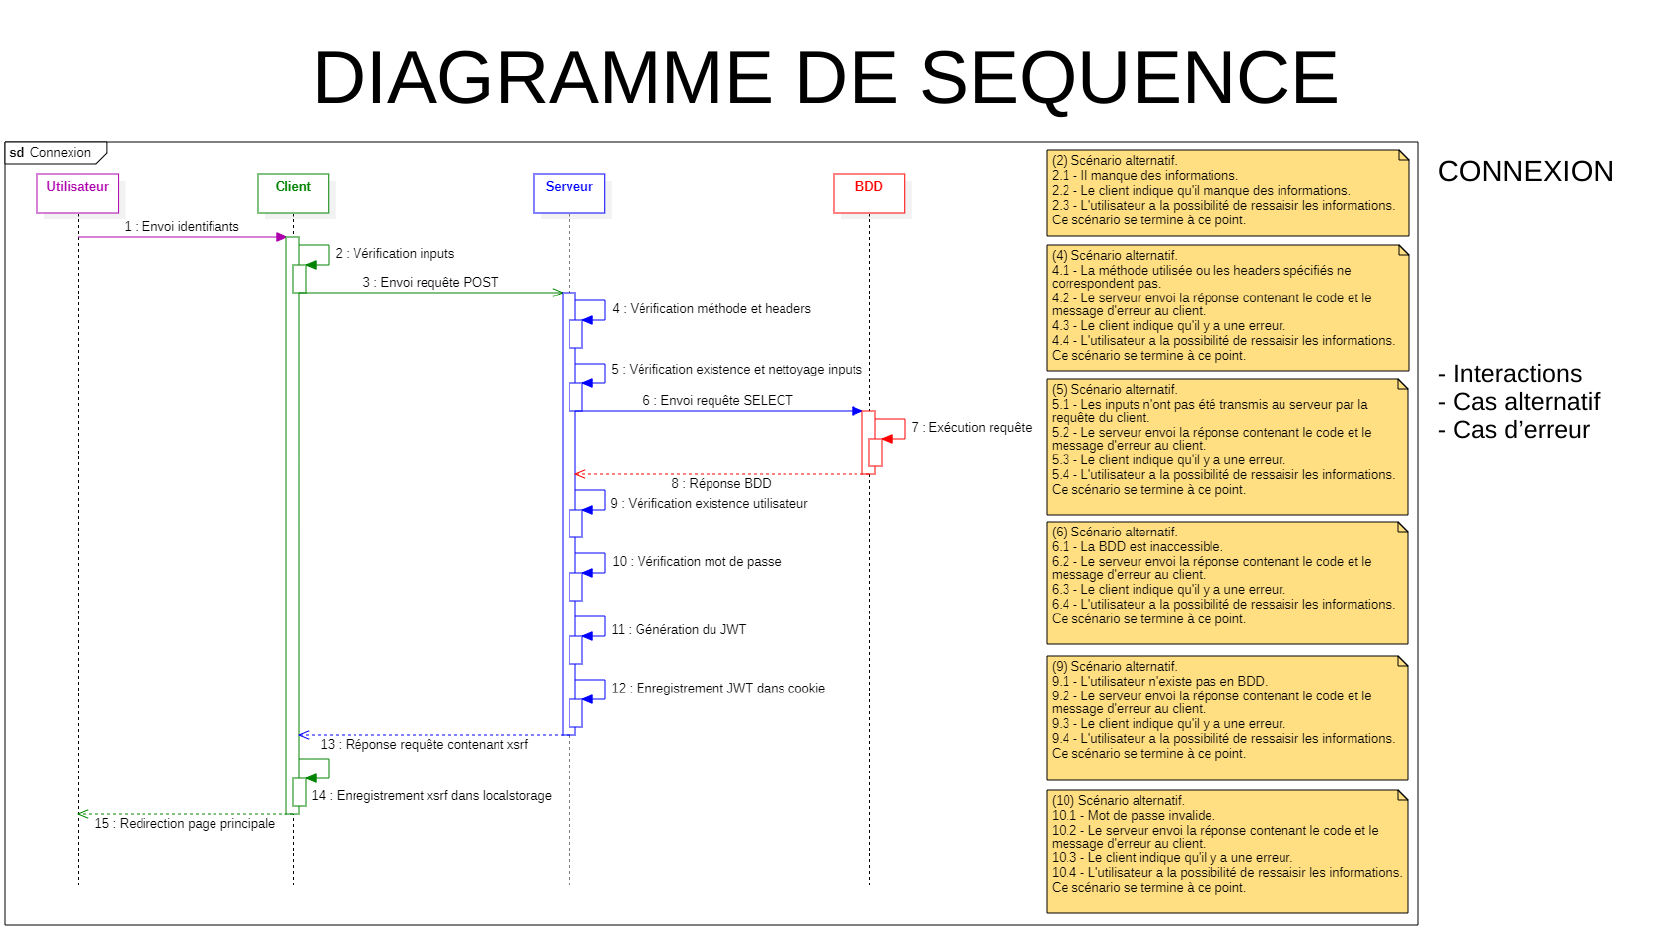

# DIAGRAMME DE SEQUENCE
CONNEXION
- Interactions
- Cas alternatif
- Cas d’erreur